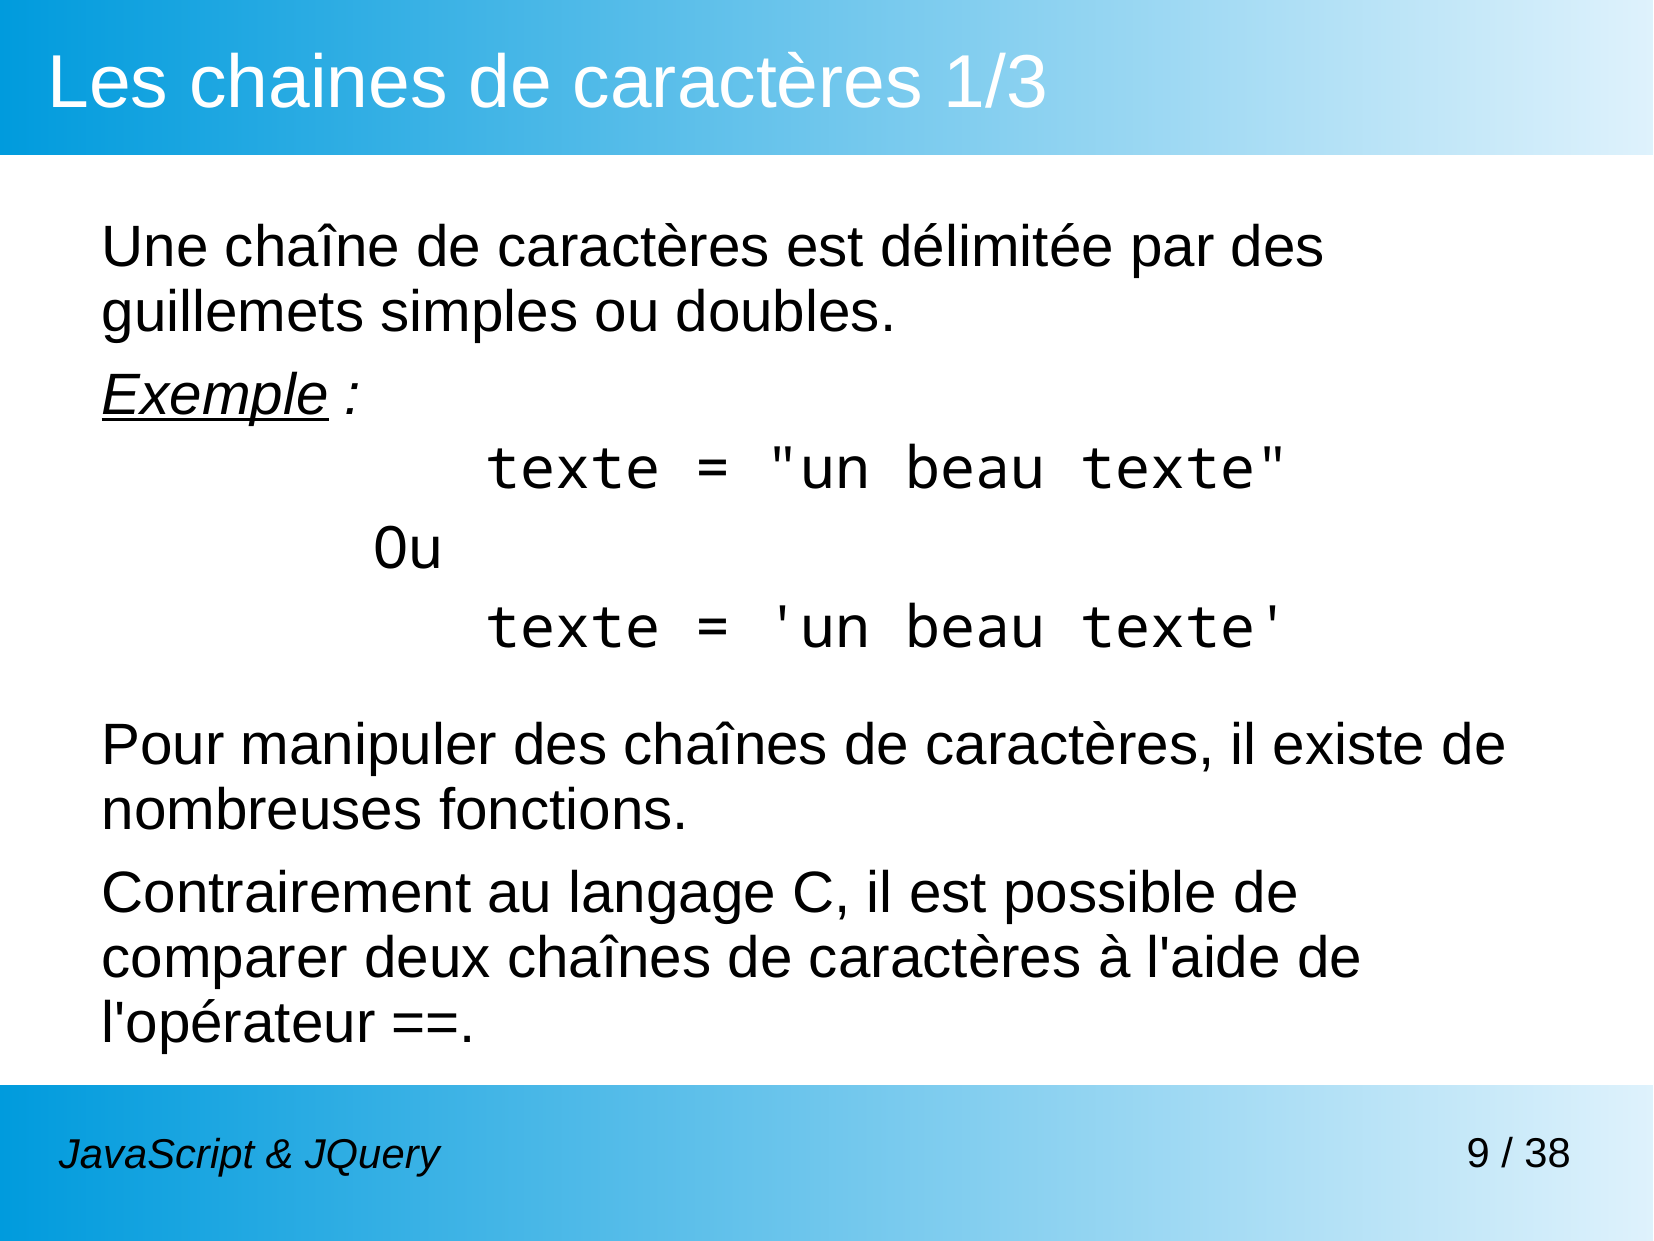

# Les chaines de caractères 1/3
Une chaîne de caractères est délimitée par des guillemets simples ou doubles.
Exemple :
texte = "un beau texte"
Ou
texte = 'un beau texte'
Pour manipuler des chaînes de caractères, il existe de nombreuses fonctions.
Contrairement au langage C, il est possible de comparer deux chaînes de caractères à l'aide de l'opérateur ==.